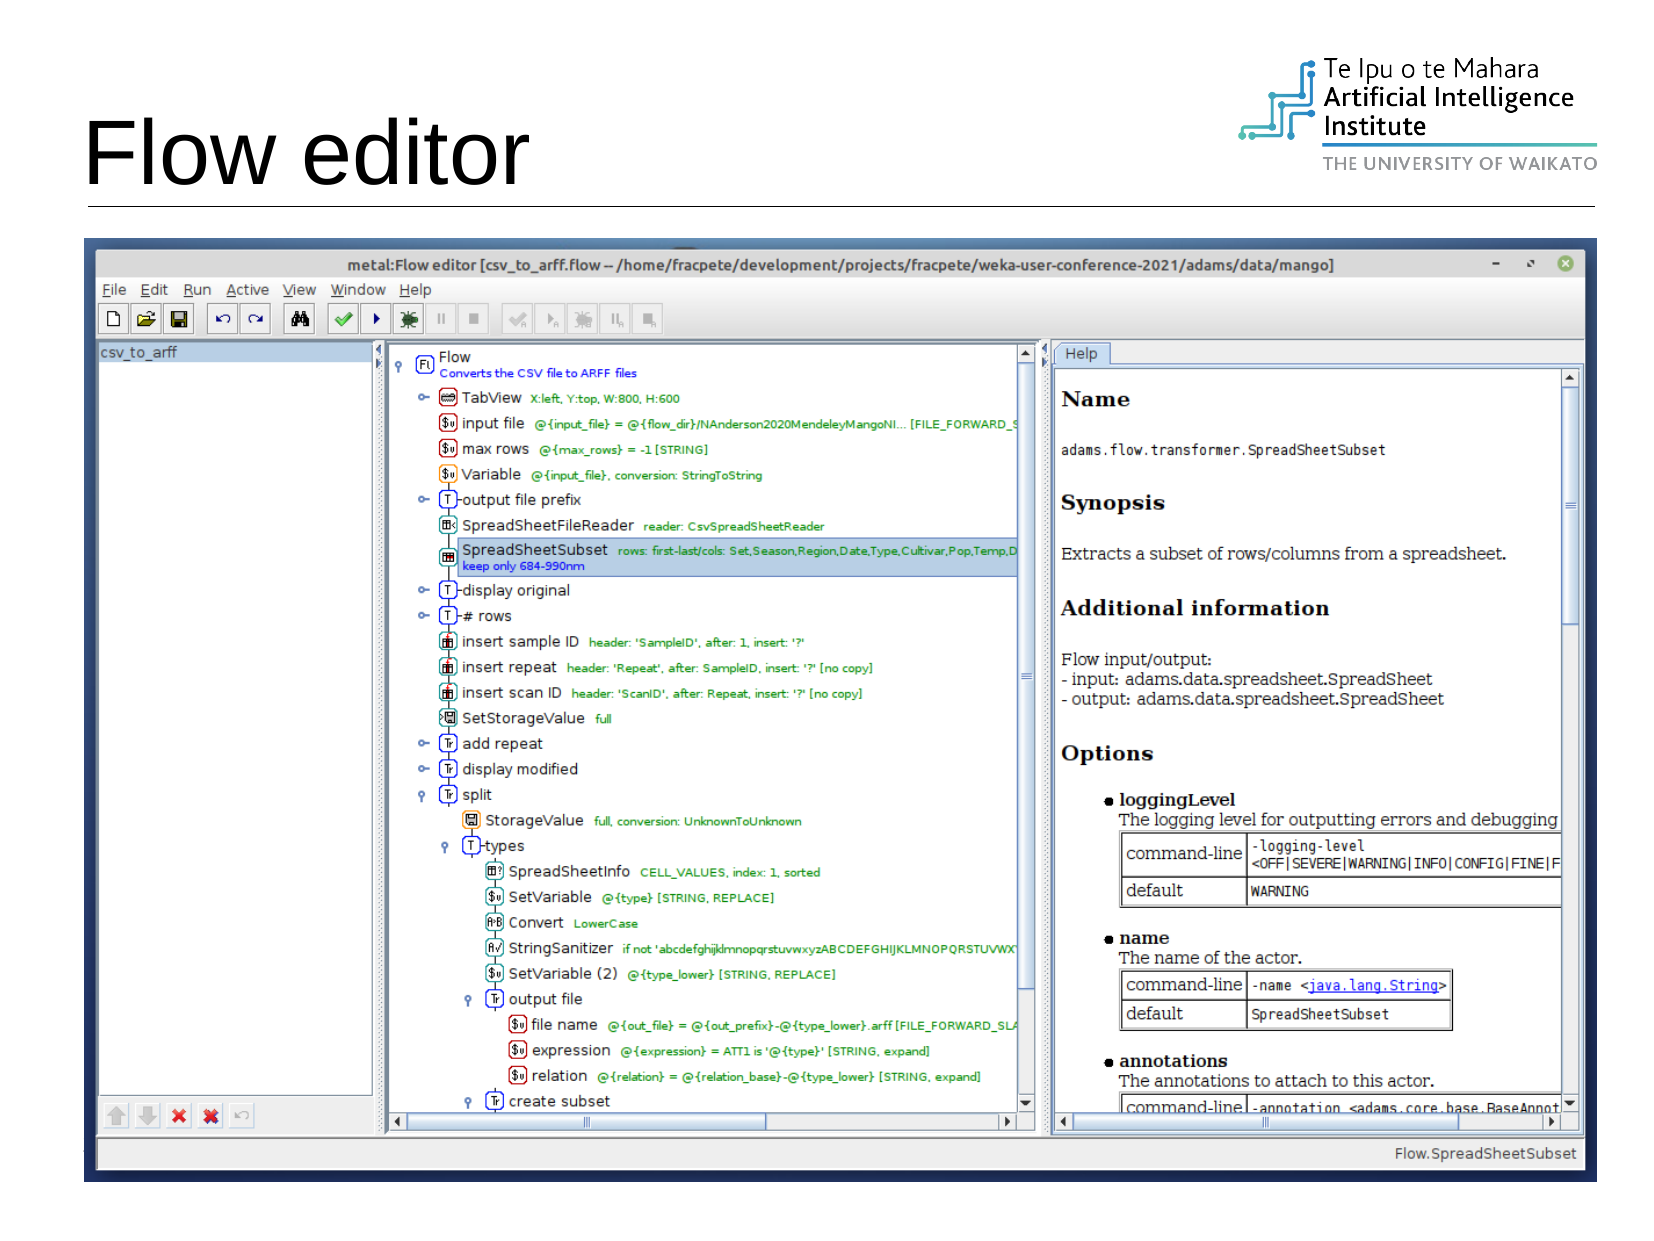

# Flow editor
26/11/2021
Peter Reutemann
8